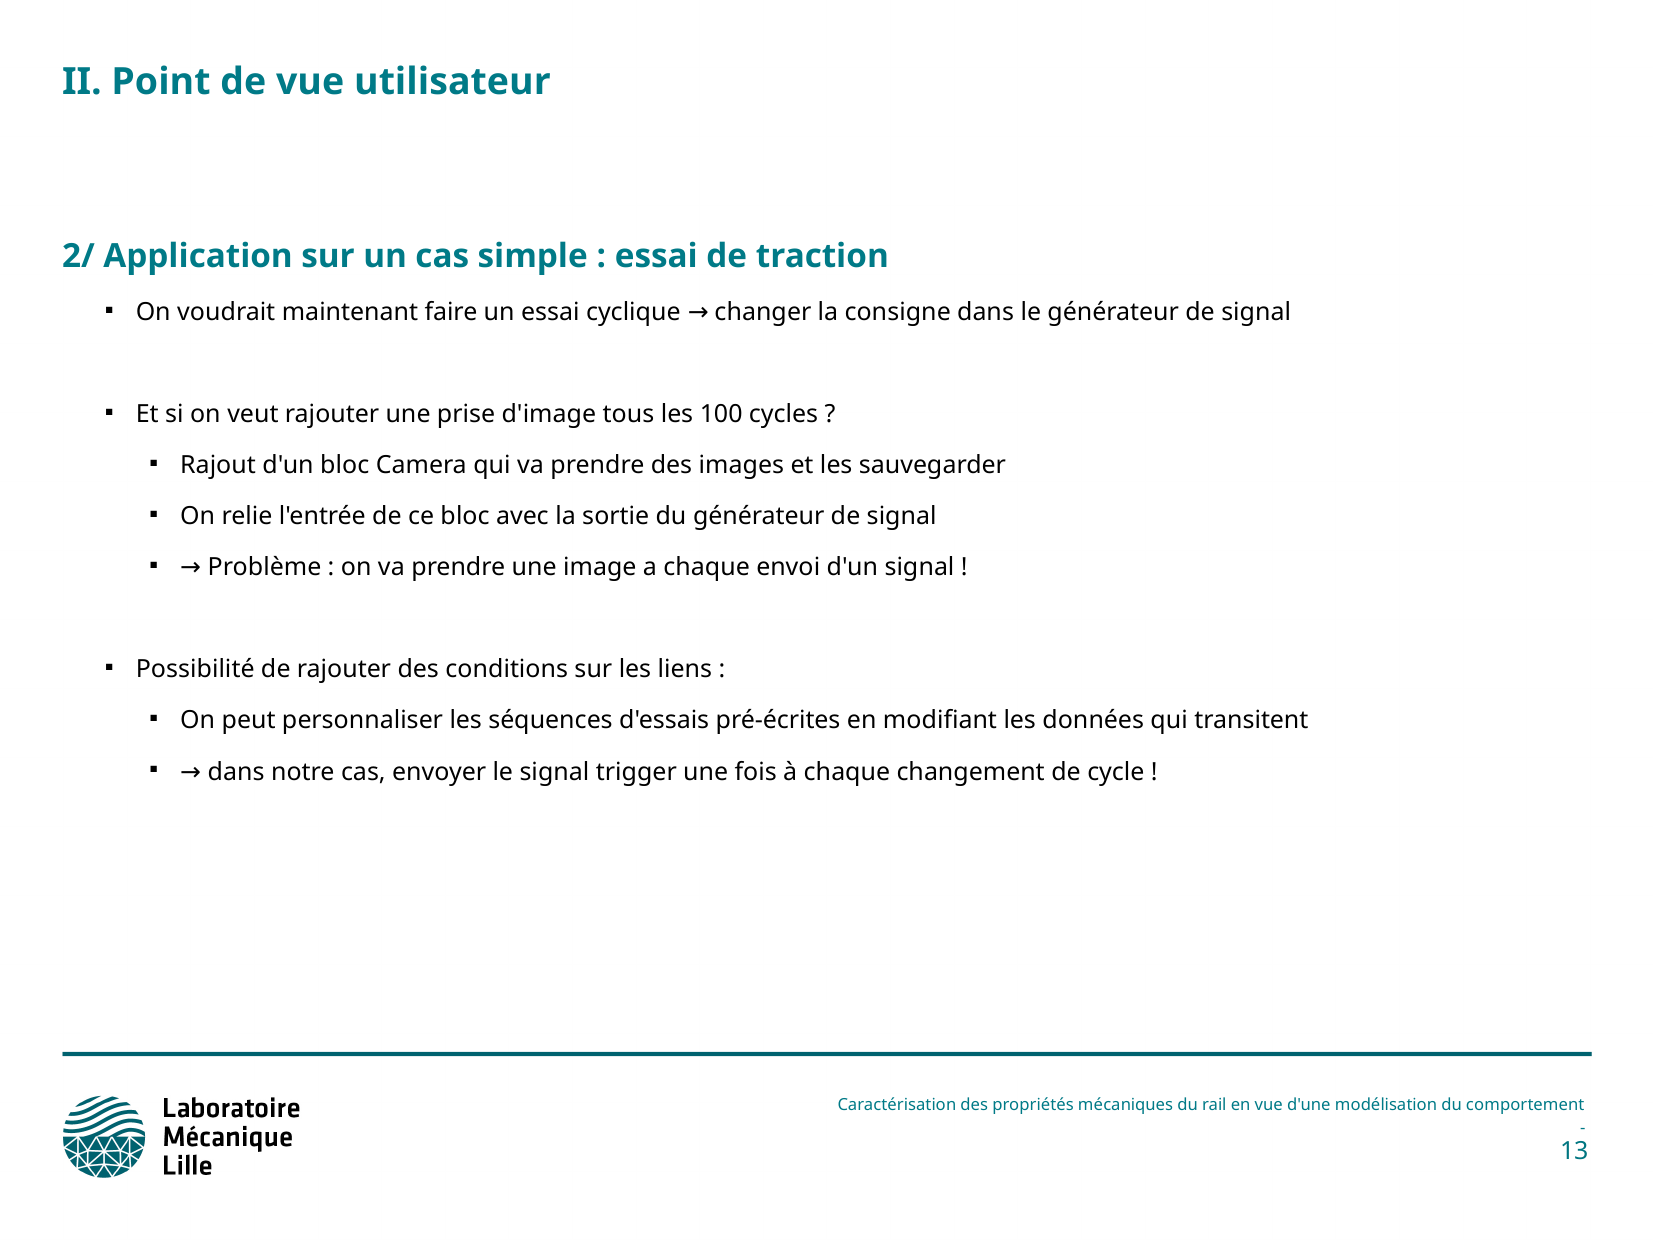

II. Point de vue utilisateur
2/ Application sur un cas simple : essai de traction
On voudrait maintenant faire un essai cyclique → changer la consigne dans le générateur de signal
Et si on veut rajouter une prise d'image tous les 100 cycles ?
Rajout d'un bloc Camera qui va prendre des images et les sauvegarder
On relie l'entrée de ce bloc avec la sortie du générateur de signal
→ Problème : on va prendre une image a chaque envoi d'un signal !
Possibilité de rajouter des conditions sur les liens :
On peut personnaliser les séquences d'essais pré-écrites en modifiant les données qui transitent
→ dans notre cas, envoyer le signal trigger une fois à chaque changement de cycle !
13